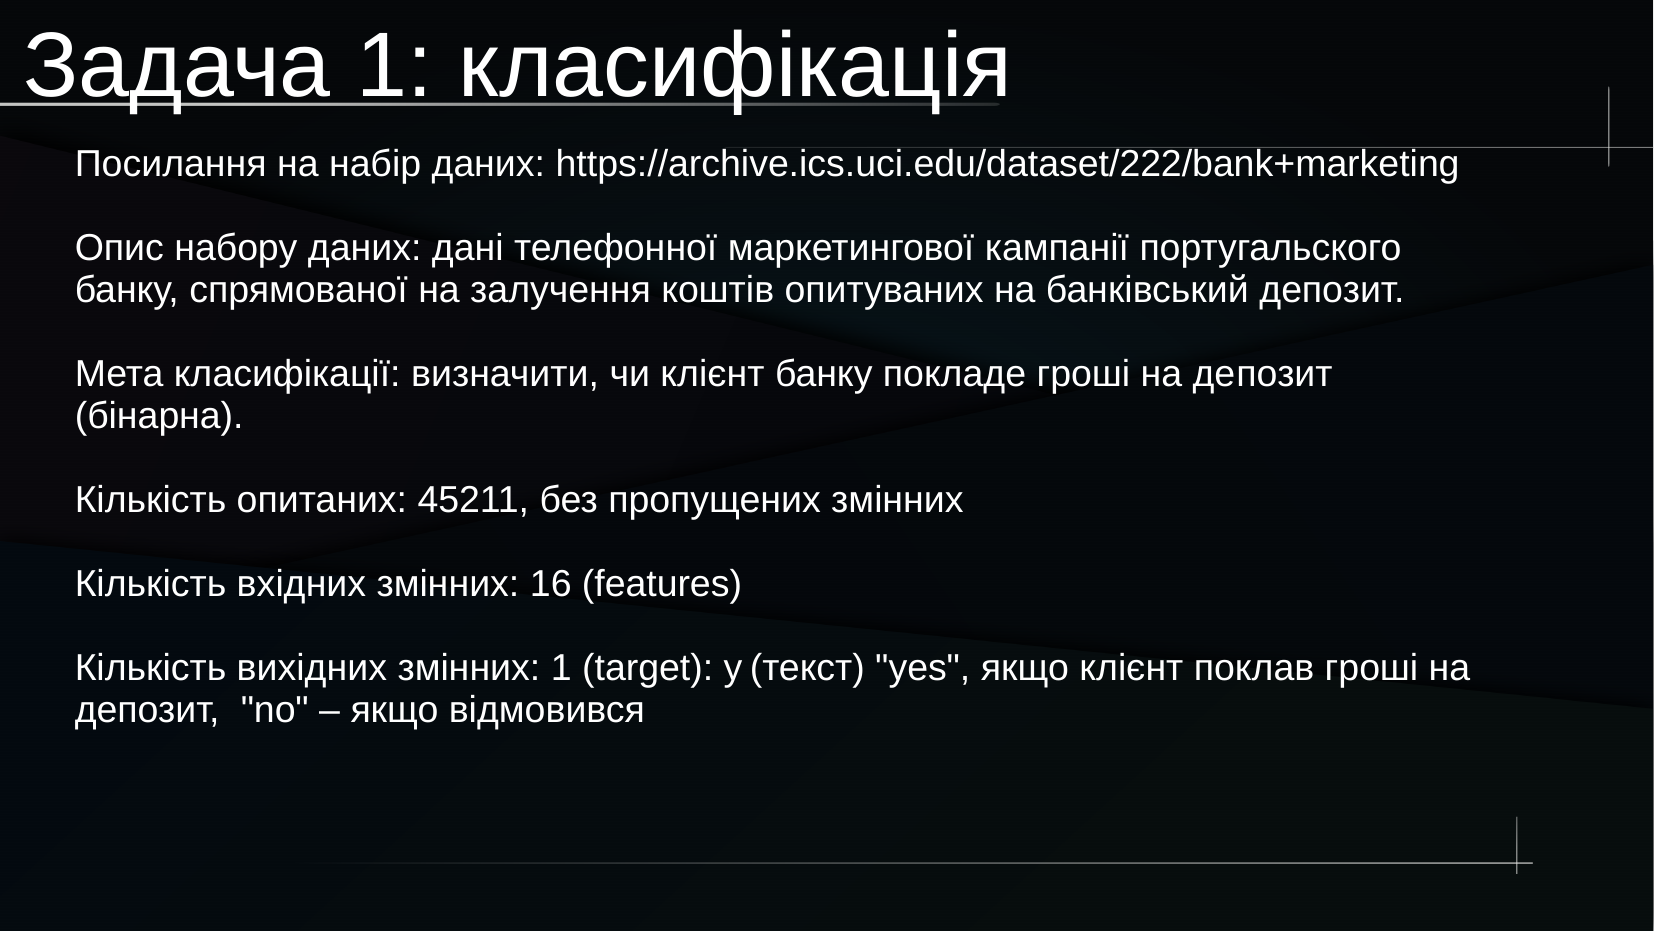

# Задача 1: класифікація
Посилання на набір даних: https://archive.ics.uci.edu/dataset/222/bank+marketing
Опис набору даних: дані телефонної маркетингової кампанії португальского банку, спрямованої на залучення коштів опитуваних на банківський депозит.
Мета класифікації: визначити, чи клієнт банку покладе гроші на депозит (бінарна).
Кількість опитаних: 45211, без пропущених змінних
Кількість вхідних змінних: 16 (features)
Кількість вихідних змінних: 1 (target): y	(текст) "yes", якщо клієнт поклав гроші на депозит, "no" – якщо відмовився